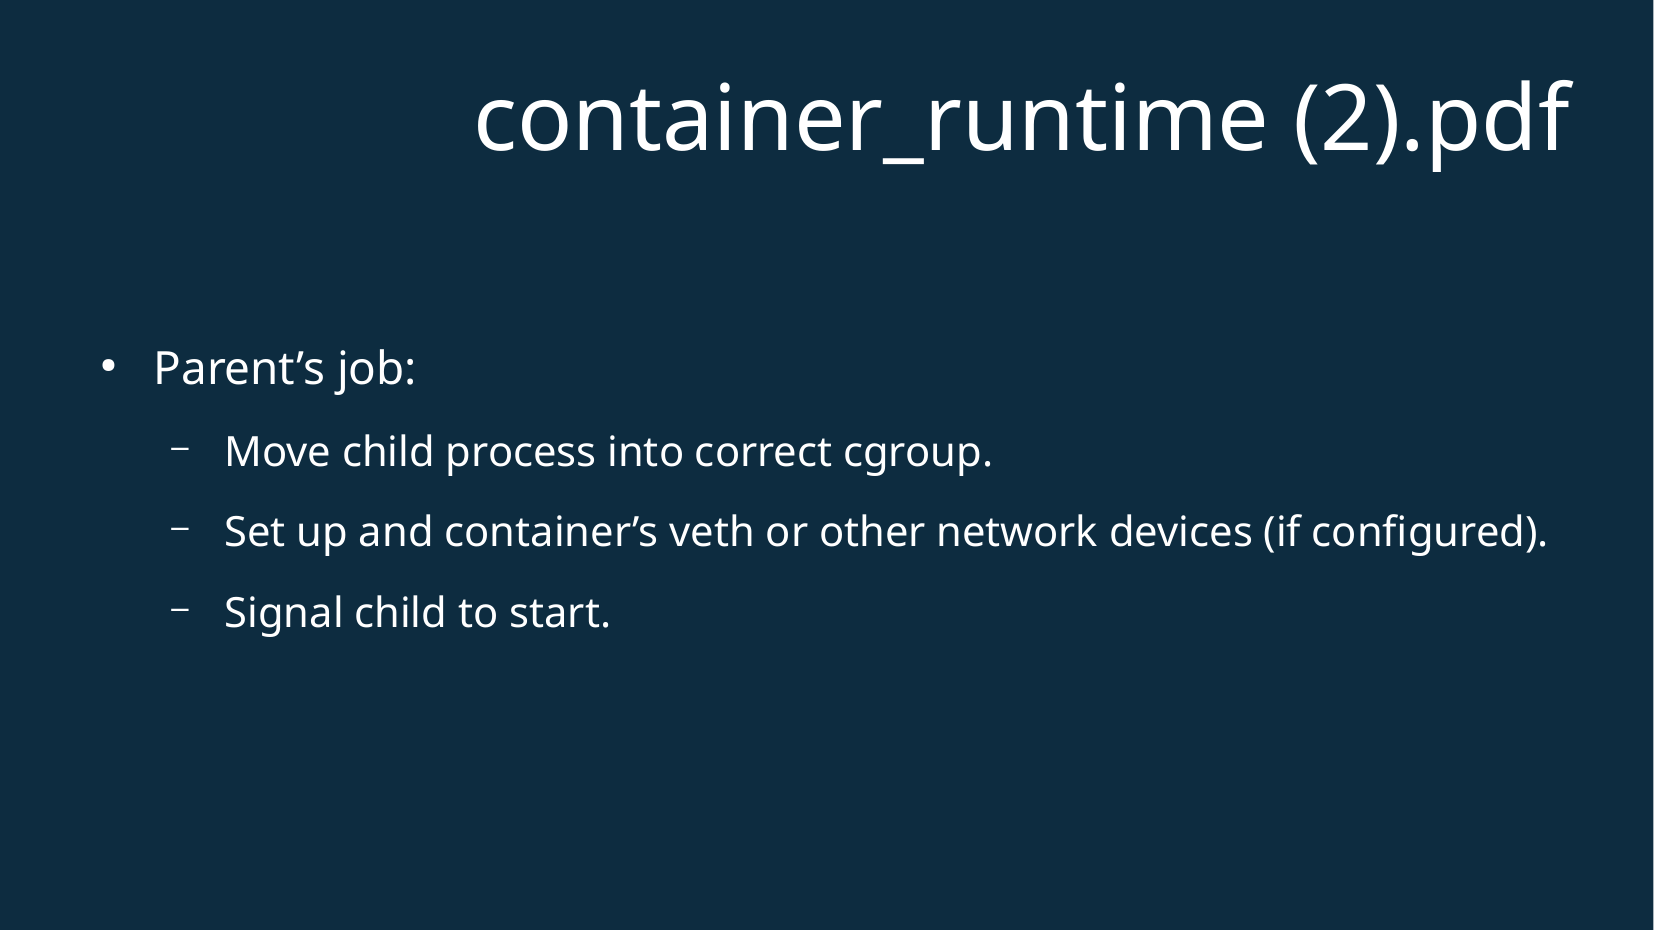

# container_runtime (2).pdf
Parent’s job:
Move child process into correct cgroup.
Set up and container’s veth or other network devices (if configured).
Signal child to start.